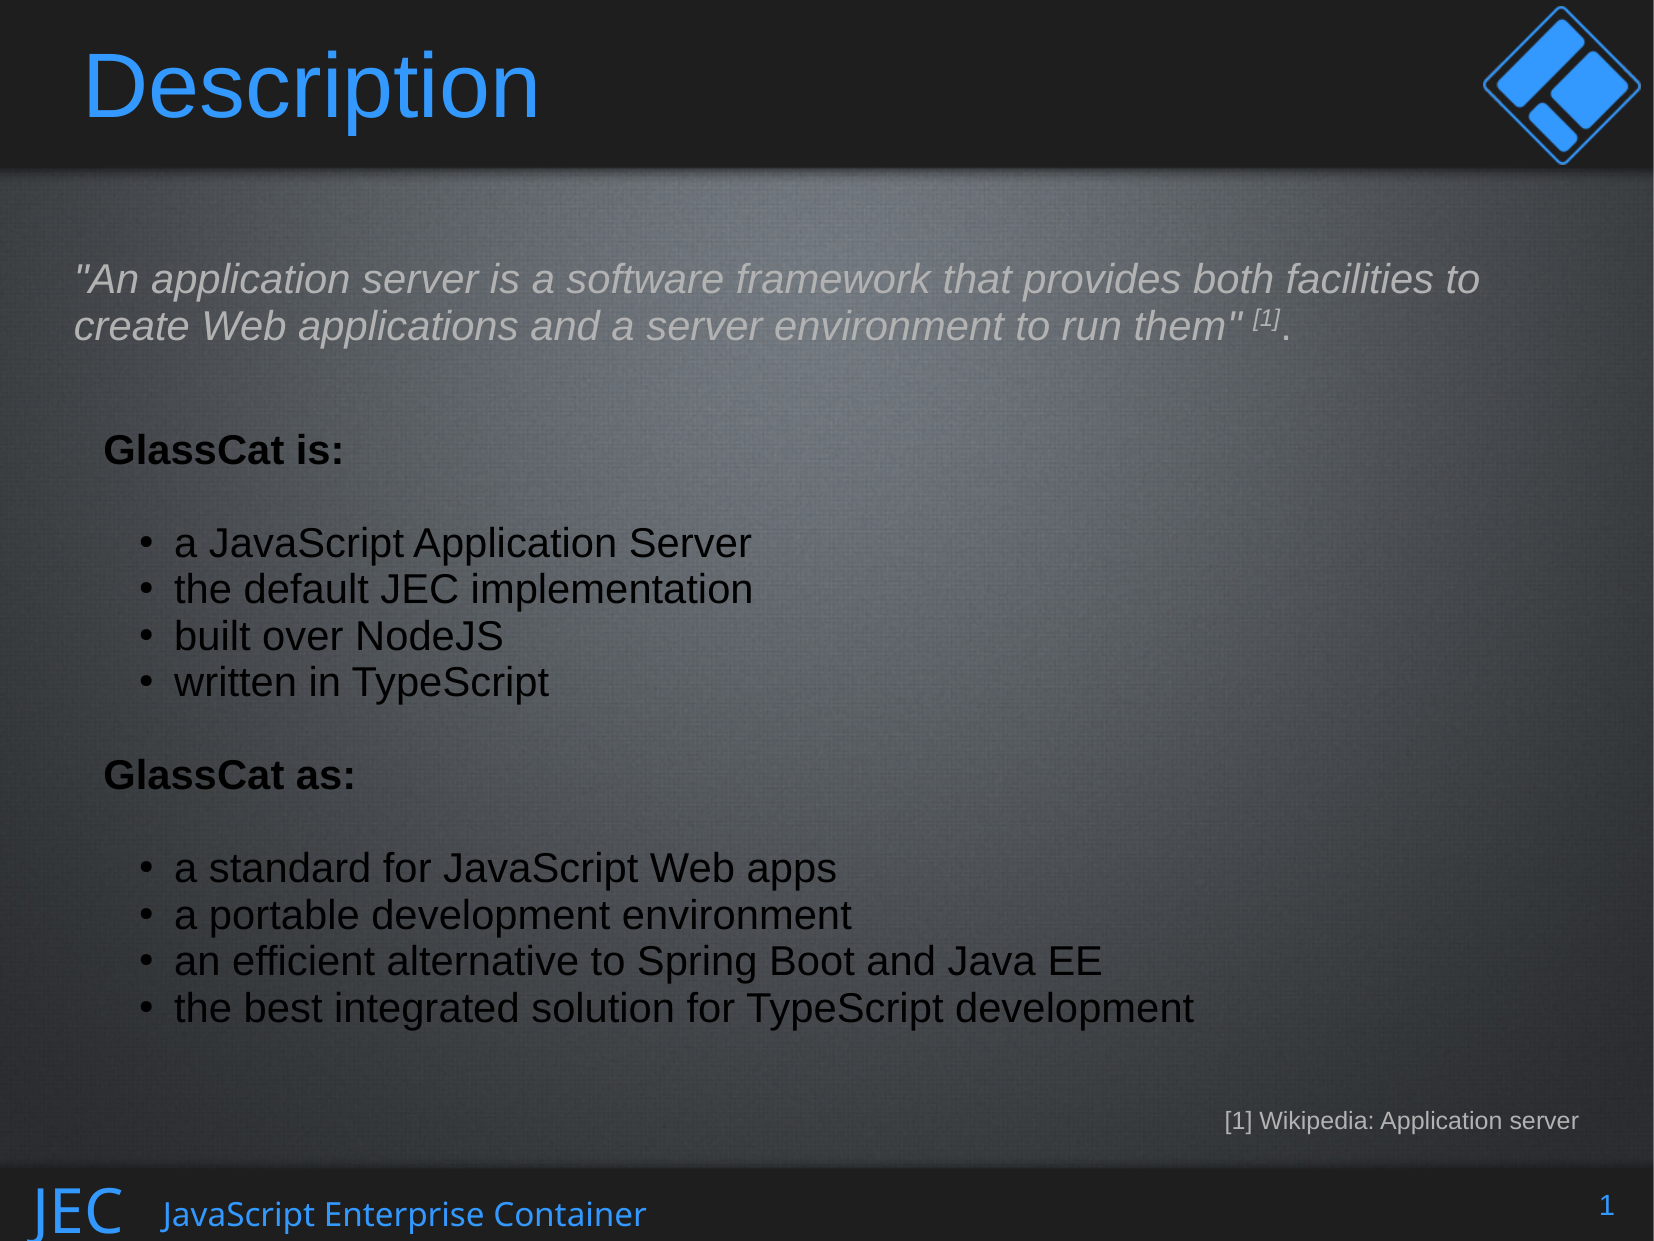

# Description
"An application server is a software framework that provides both facilities to
create Web applications and a server environment to run them" [1].
GlassCat is:
a JavaScript Application Server
the default JEC implementation
built over NodeJS
written in TypeScript
GlassCat as:
a standard for JavaScript Web apps
a portable development environment
an efficient alternative to Spring Boot and Java EE
the best integrated solution for TypeScript development
[1] Wikipedia: Application server
JEC
1
JavaScript Enterprise Container